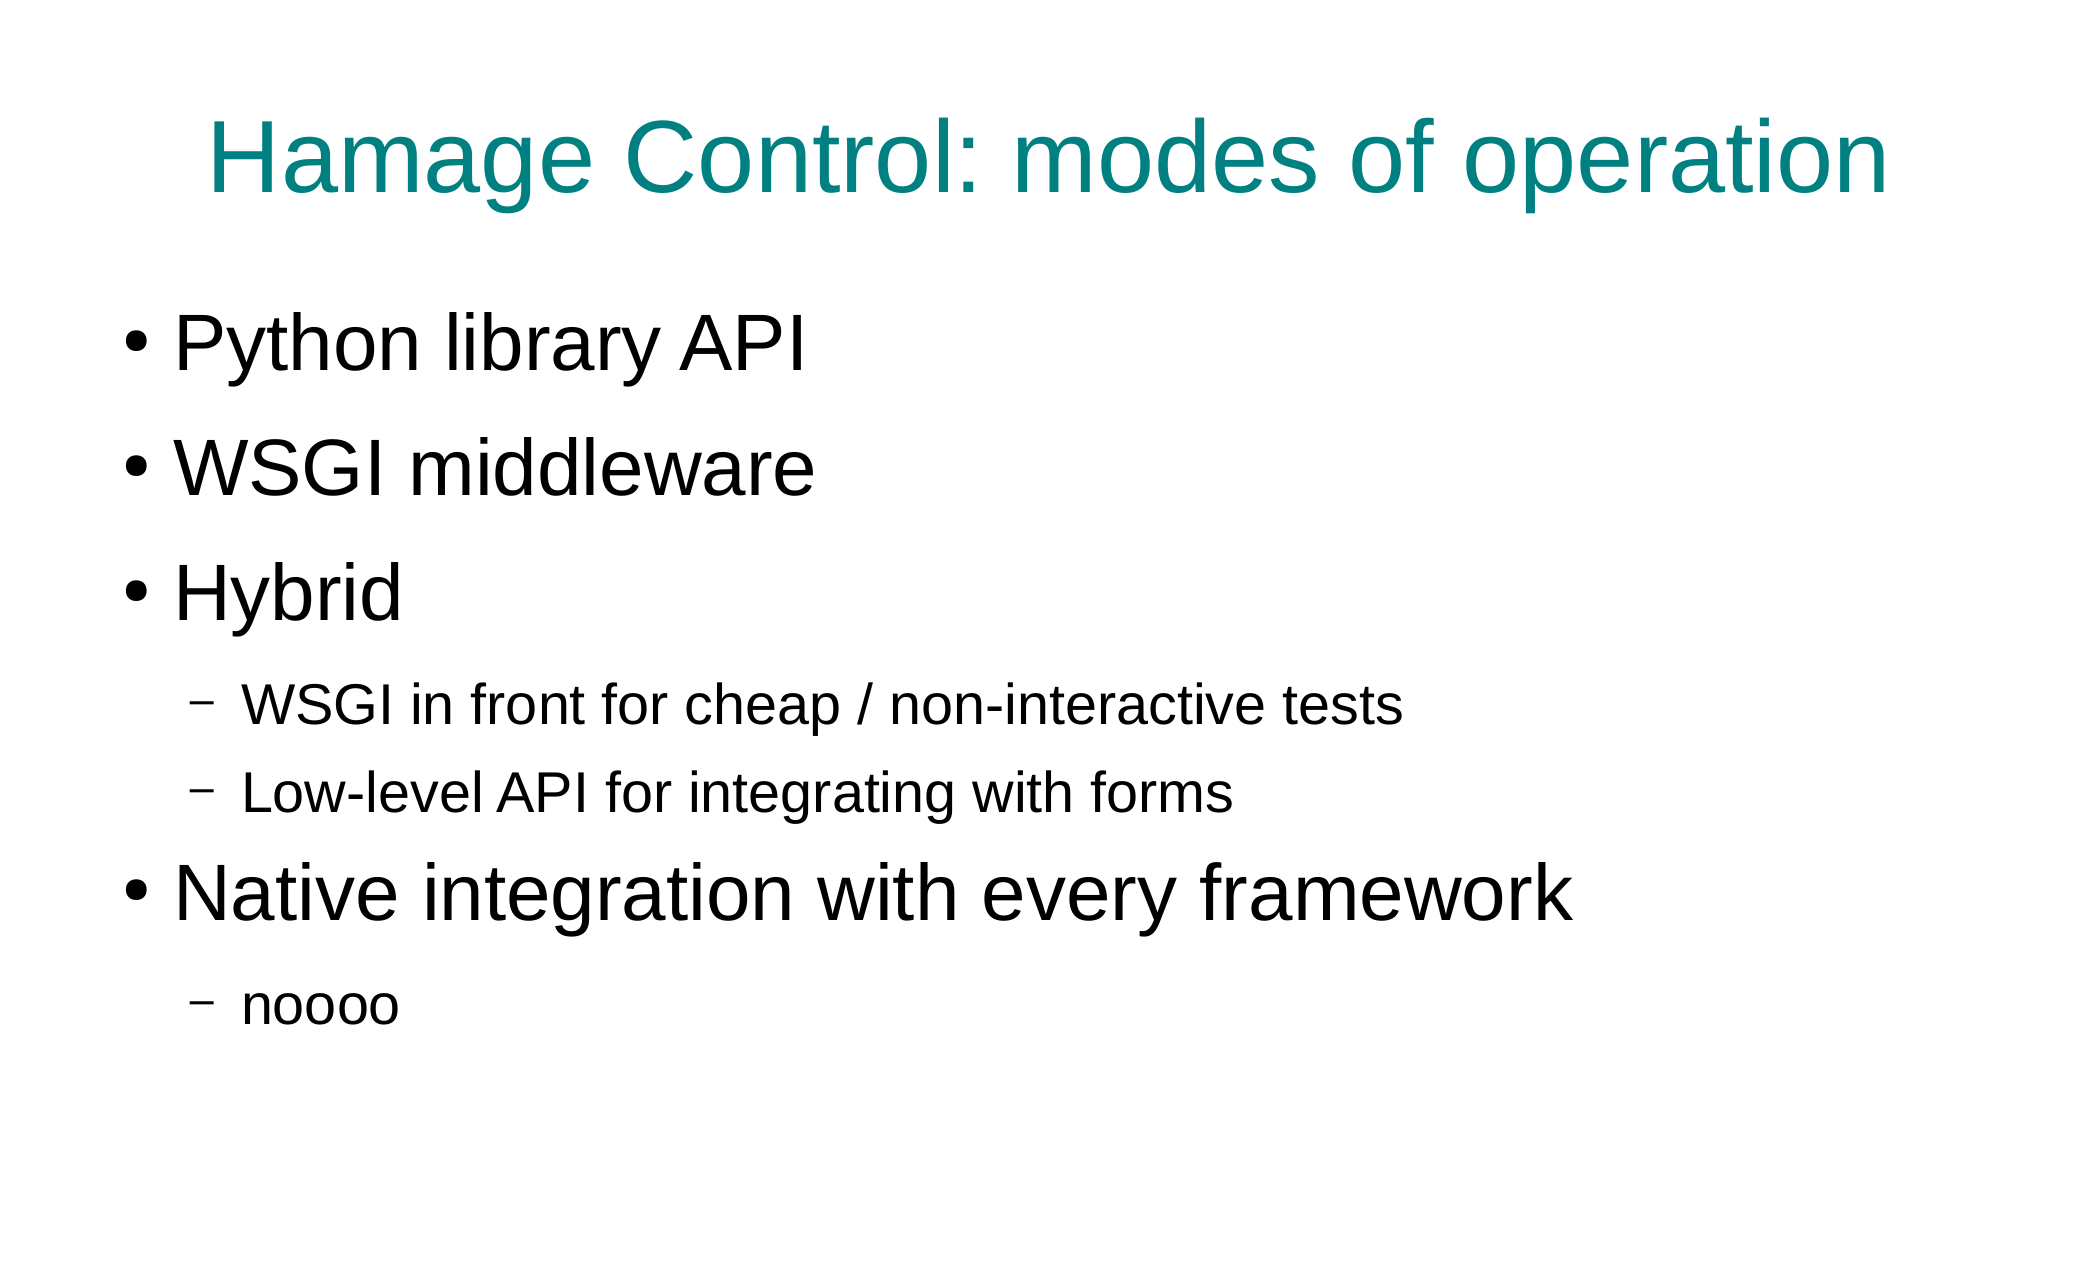

# Hamage Control: modes of operation
Python library API
WSGI middleware
Hybrid
WSGI in front for cheap / non-interactive tests
Low-level API for integrating with forms
Native integration with every framework
noooo